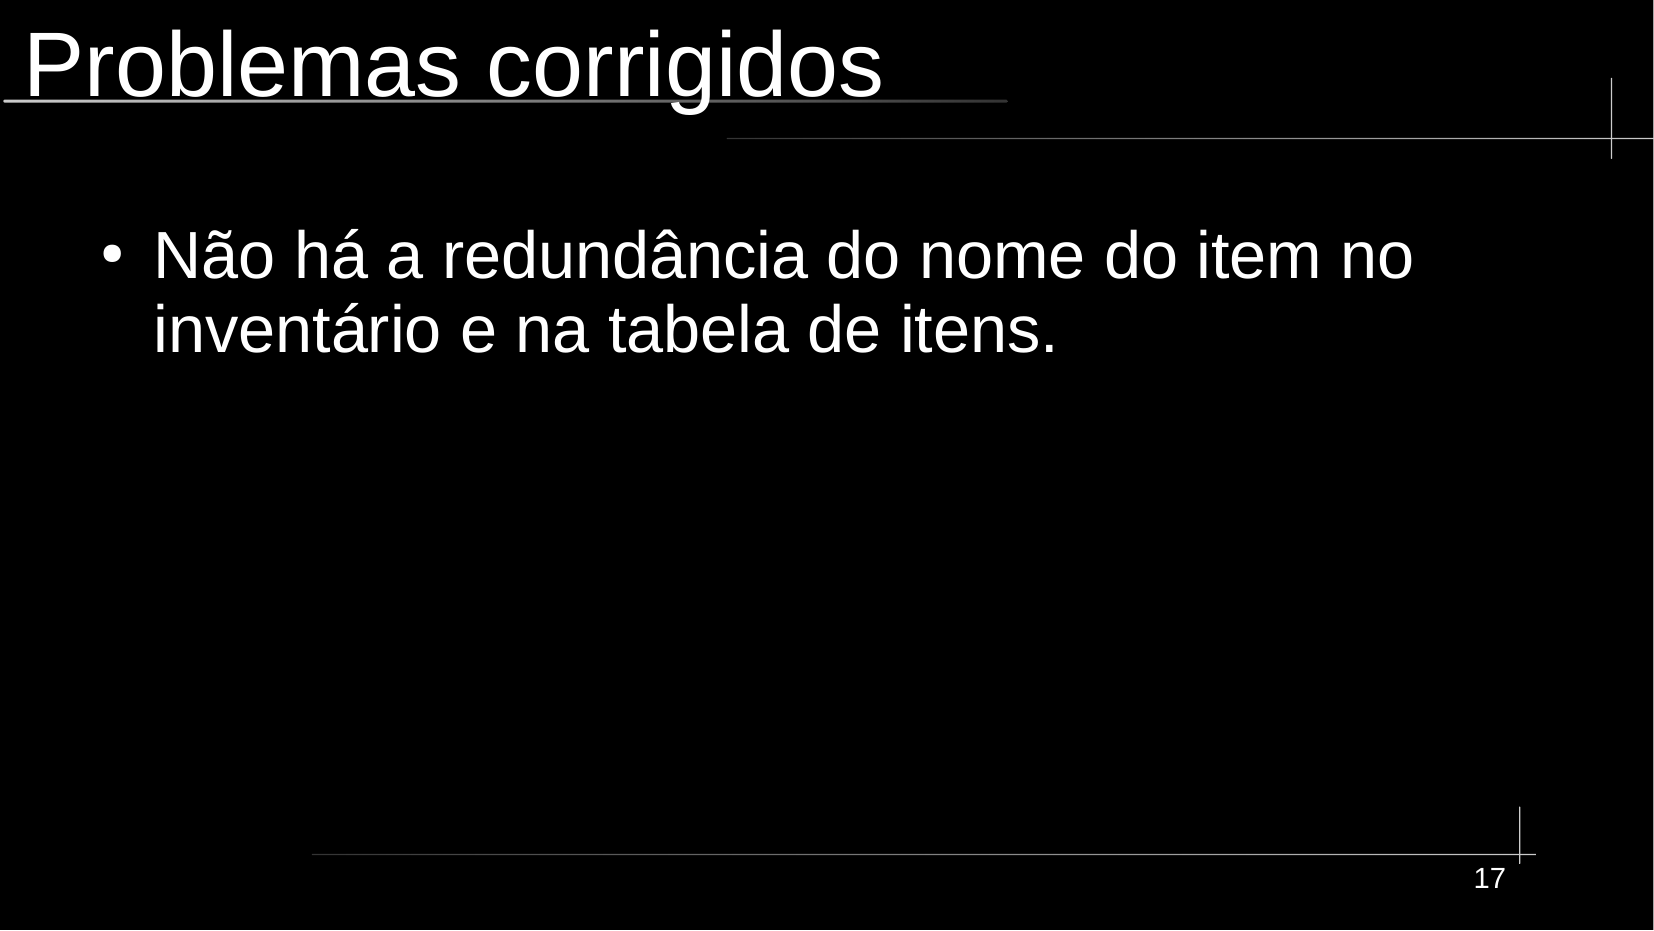

# Problemas corrigidos
Não há a redundância do nome do item no inventário e na tabela de itens.
17